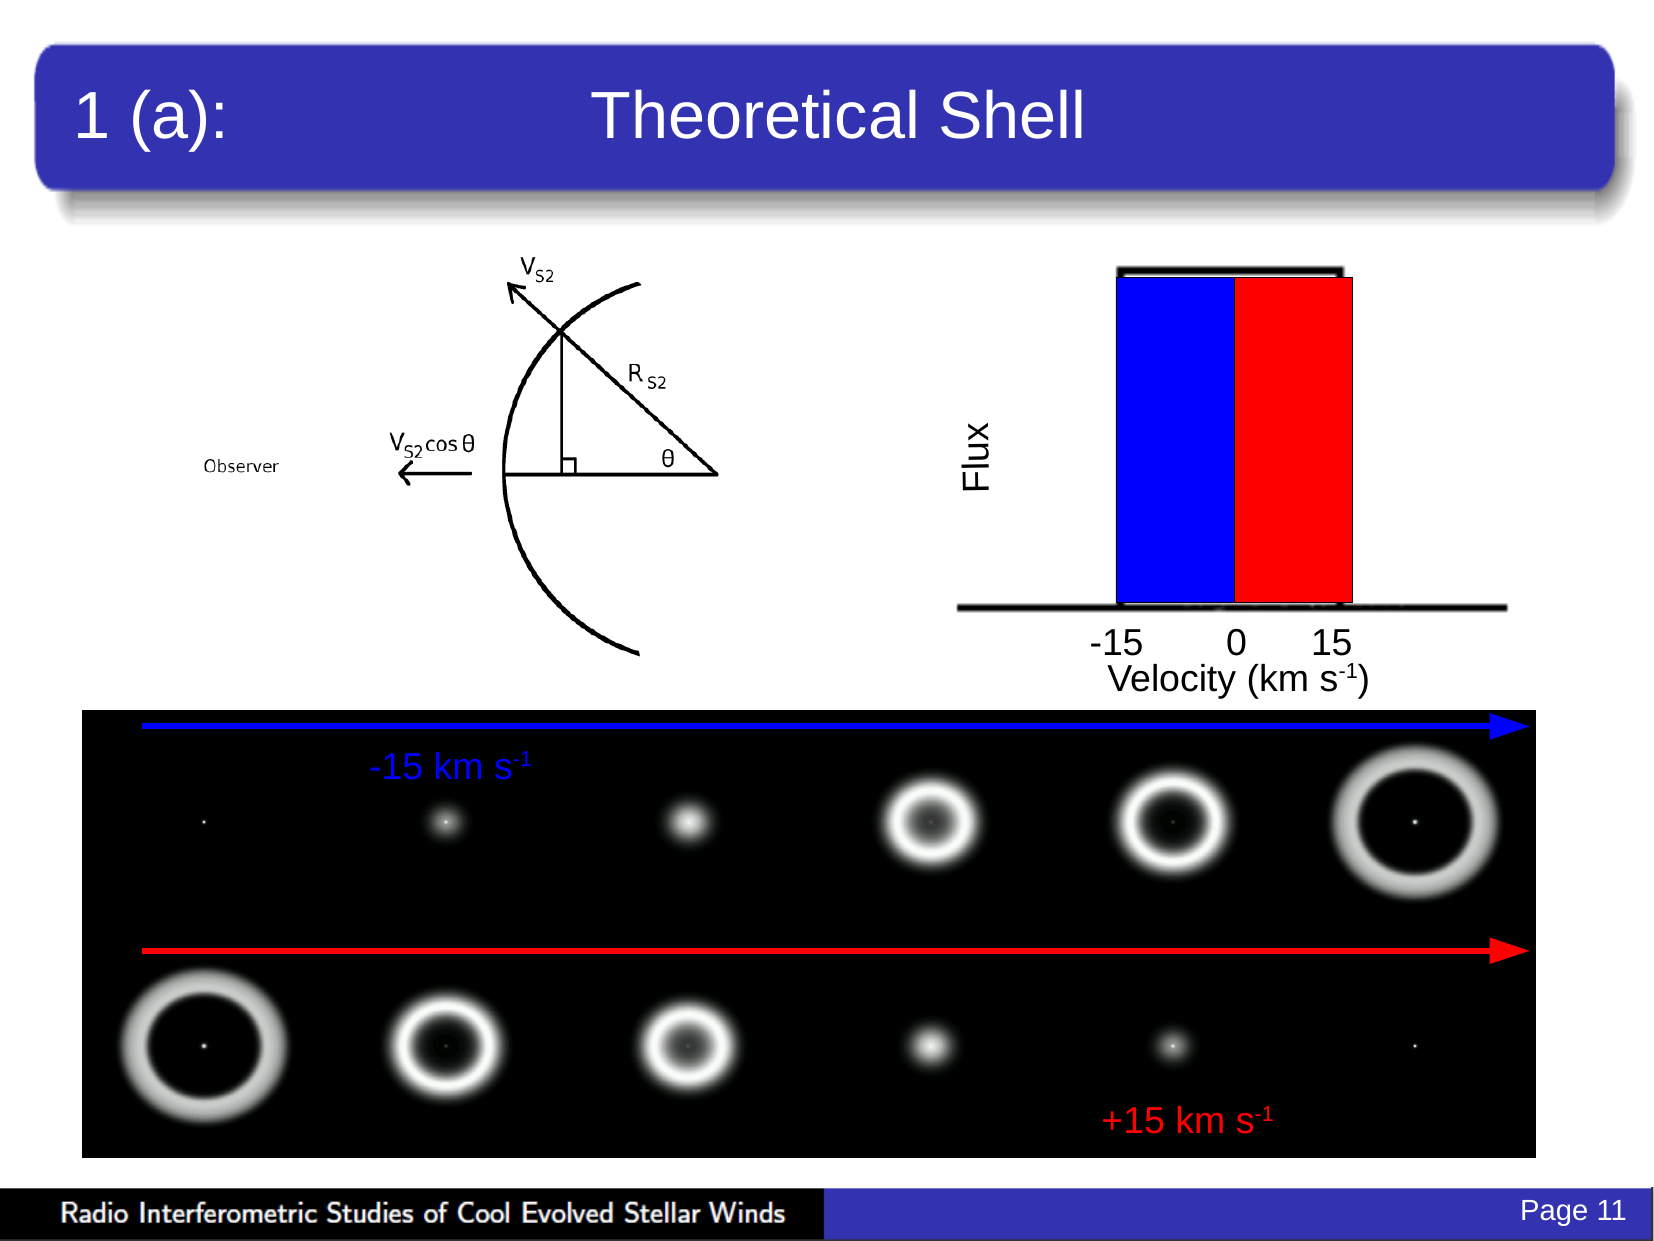

1 (a): 					Theoretical Shell
Flux
-15	 0 	15
Velocity (km s-1)
-15 km s-1
+15 km s-1
Page 11